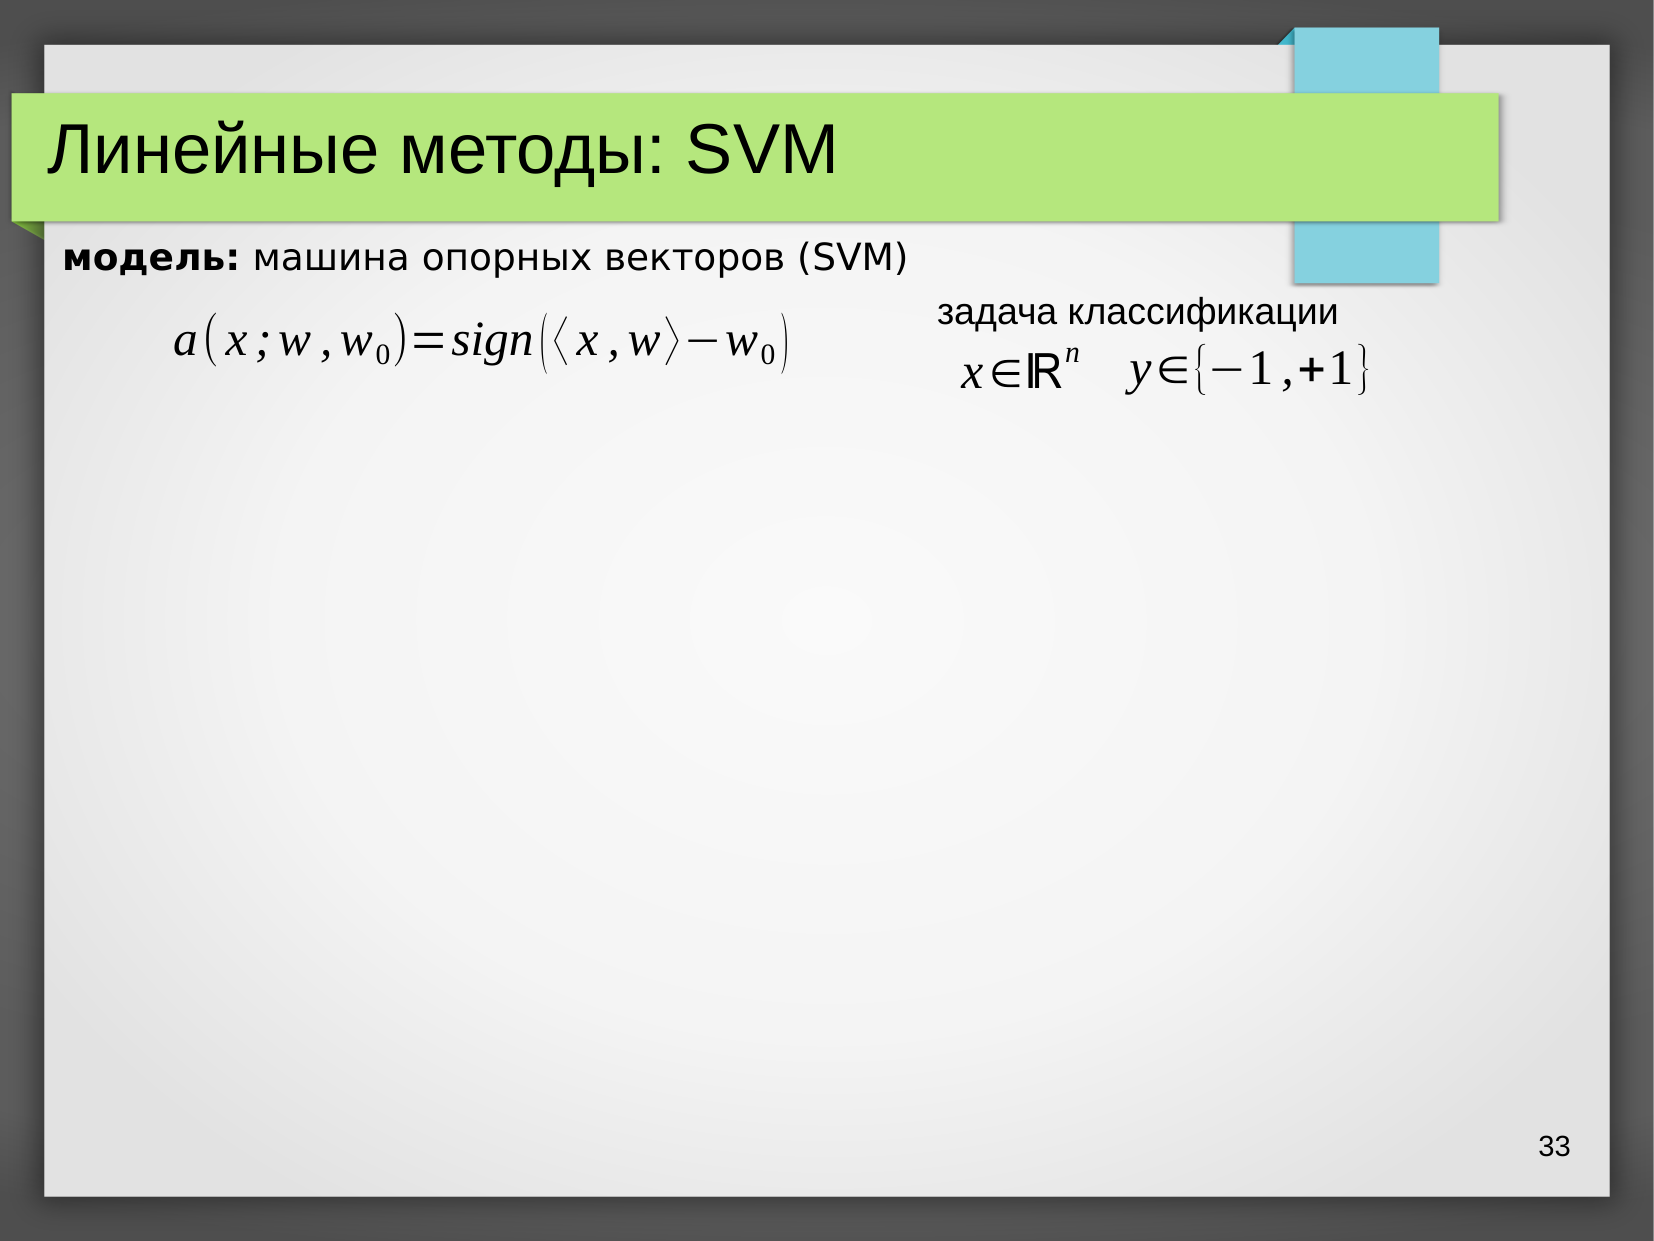

# Линейные методы: SVM
модель: машина опорных векторов (SVM)
задача классификации
33